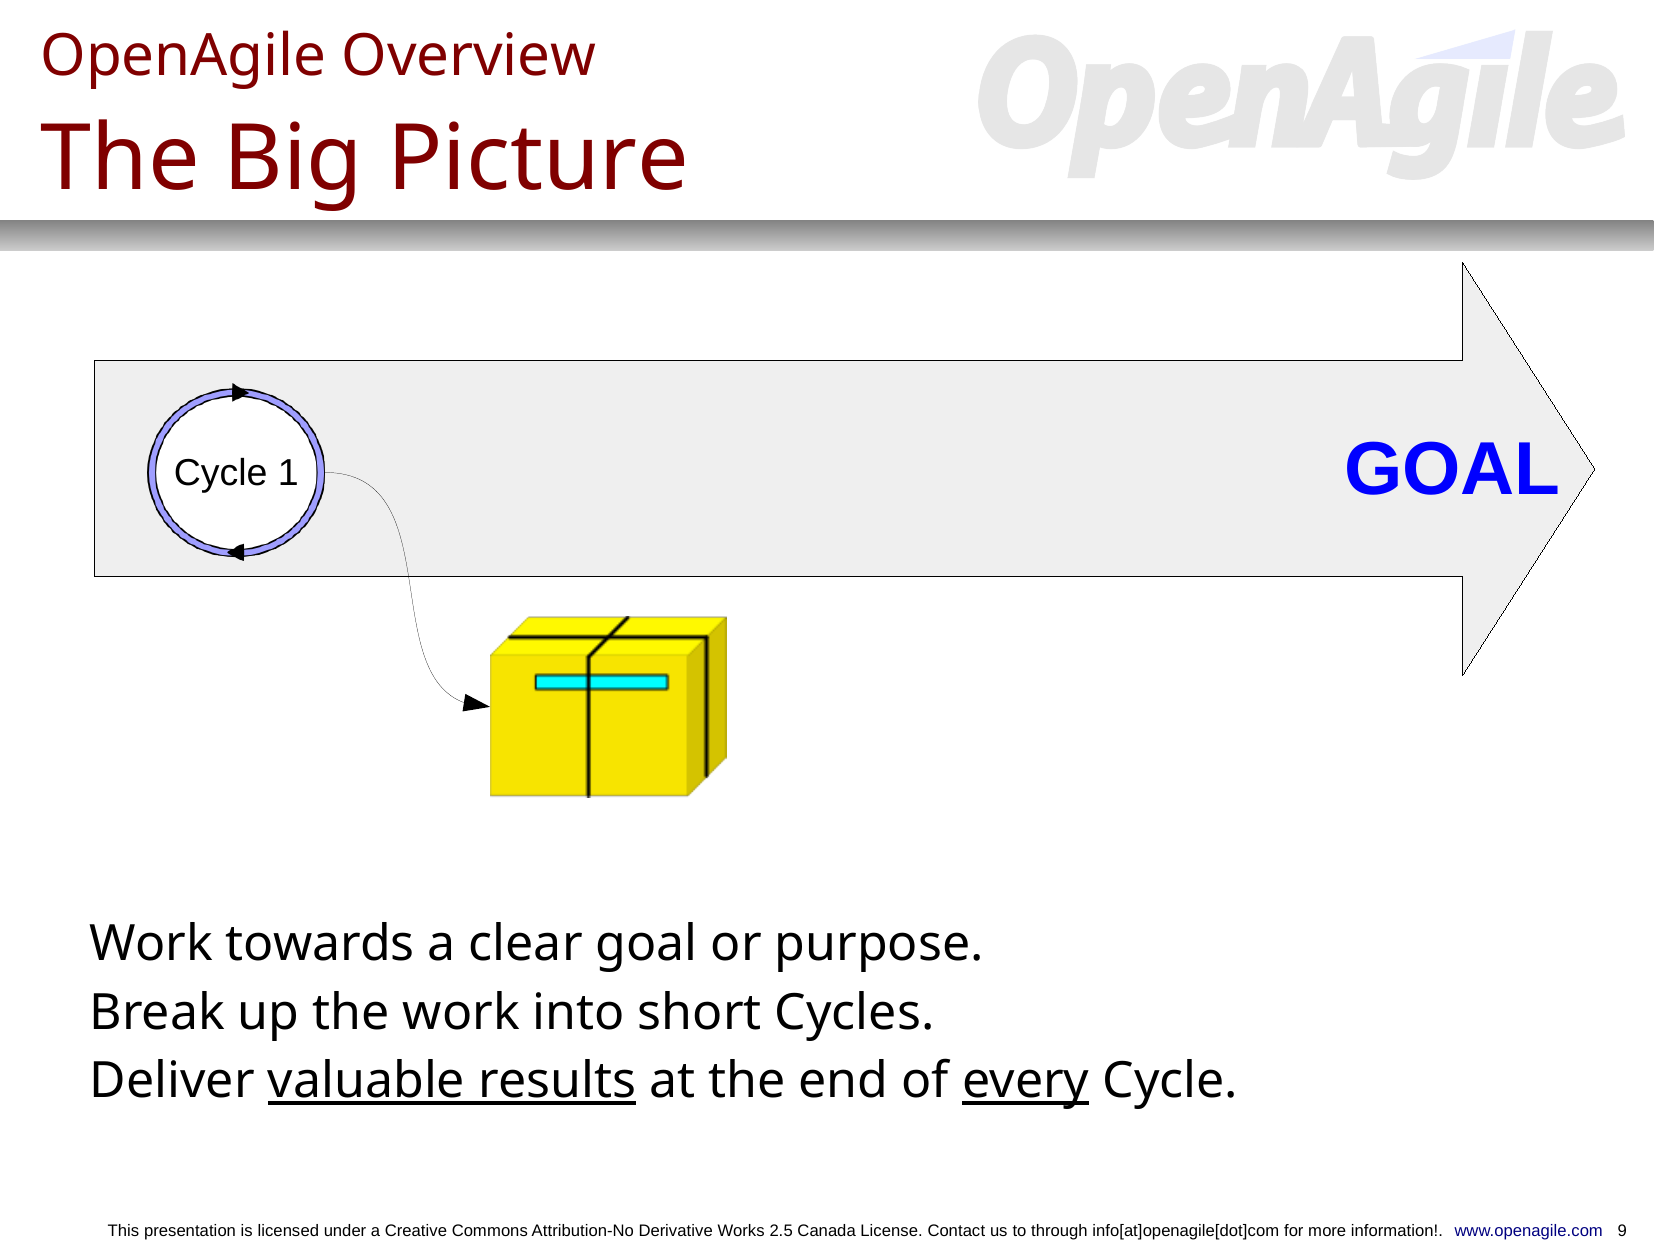

# OpenAgile Overview The Big Picture
Cycle 1
GOAL
Work towards a clear goal or purpose.
Break up the work into short Cycles.
Deliver valuable results at the end of every Cycle.